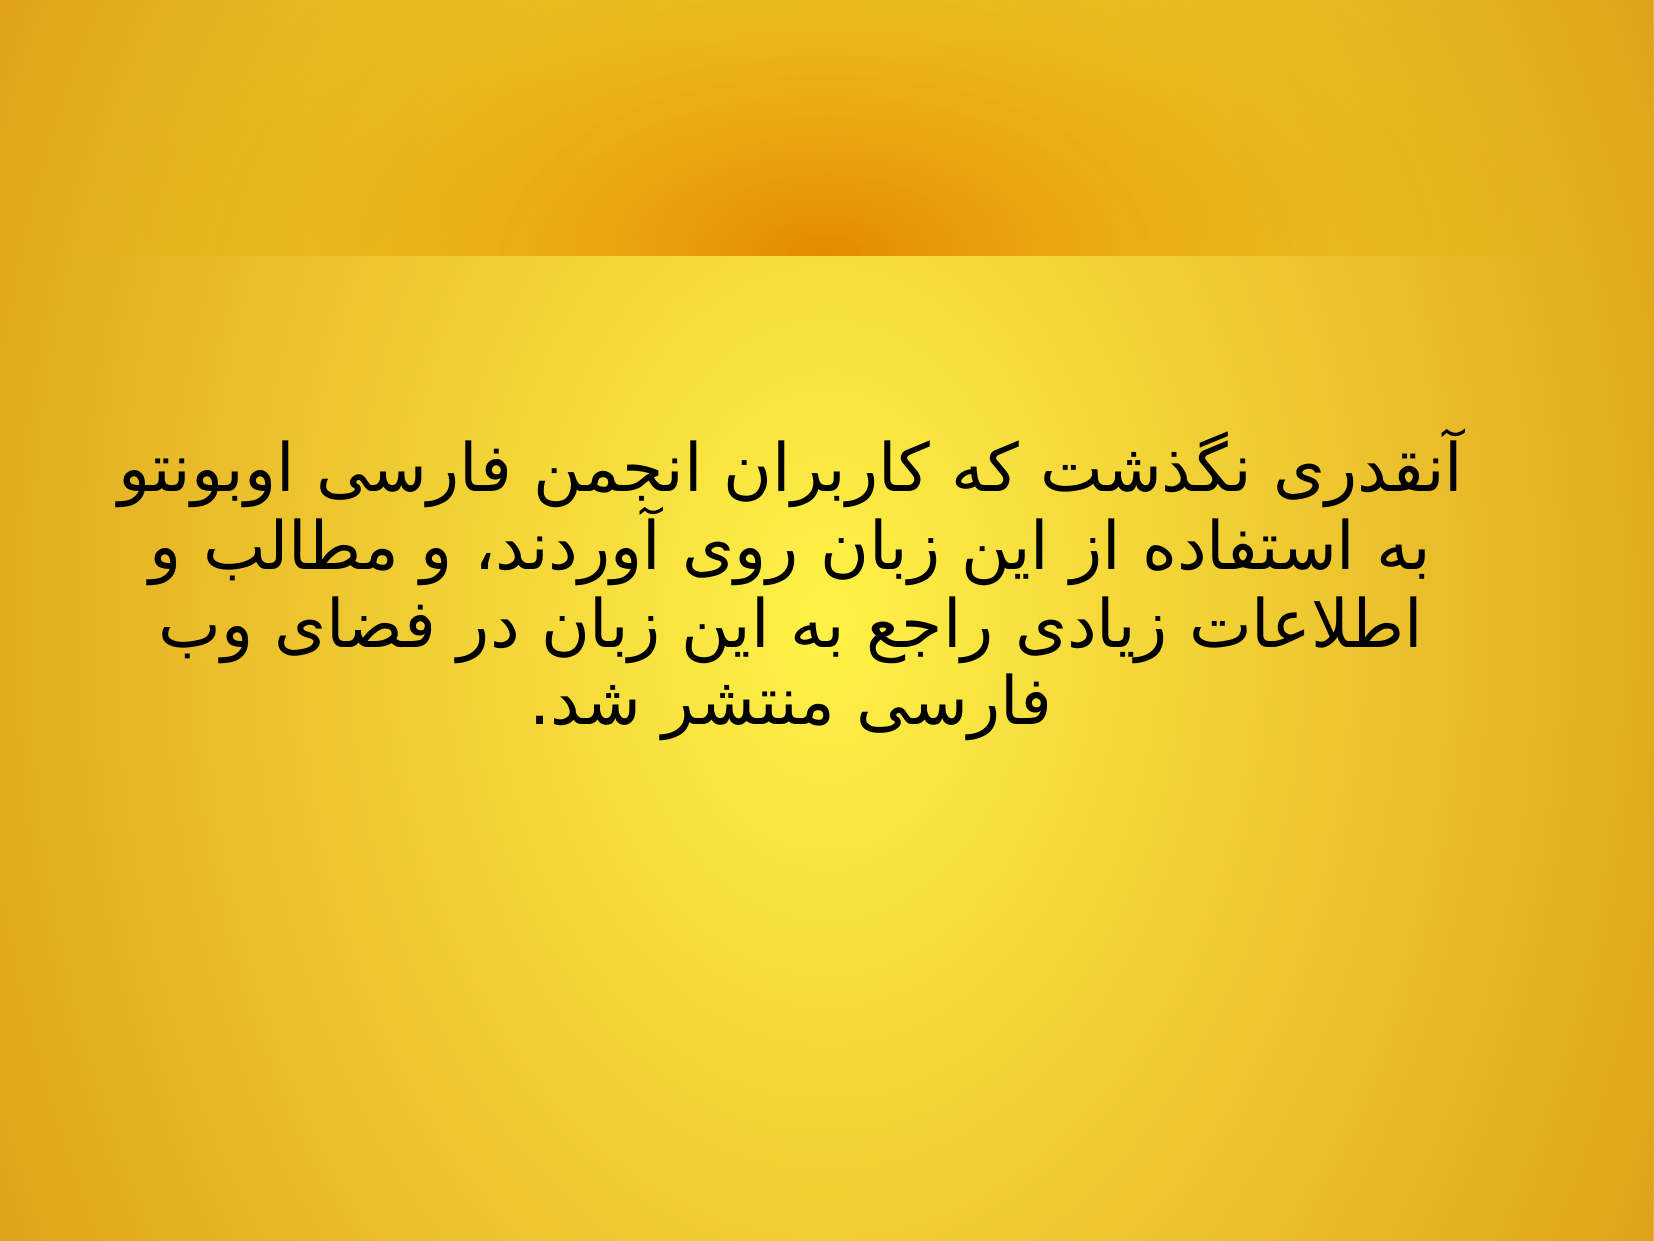

#
آنقدری نگذشت که کاربران انجمن فارسی اوبونتو به استفاده از این زبان روی آوردند، و مطالب و اطلاعات زیادی راجع به این زبان در فضای وب فارسی منتشر شد.